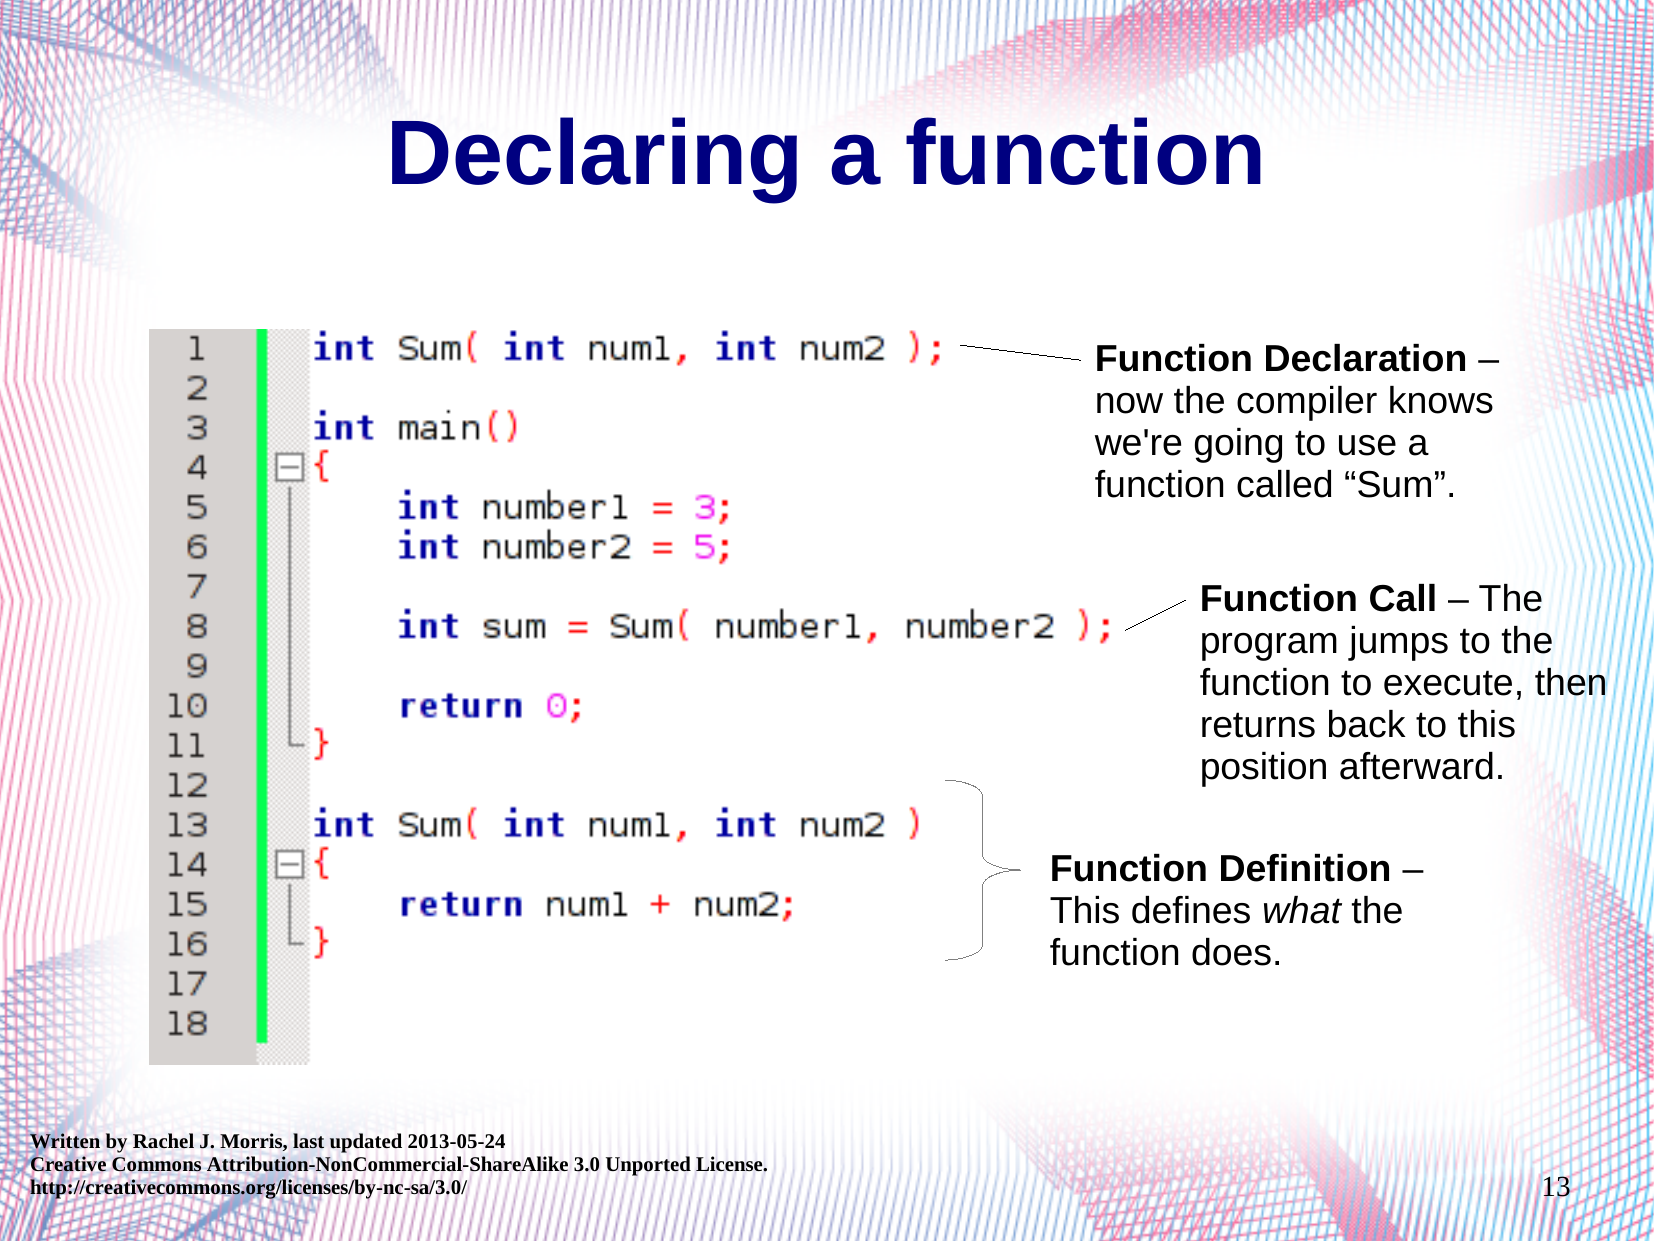

# Declaring a function
Function Declaration – now the compiler knows we're going to use a function called “Sum”.
Function Call – The program jumps to the function to execute, then returns back to this position afterward.
Function Definition – This defines what the function does.
13